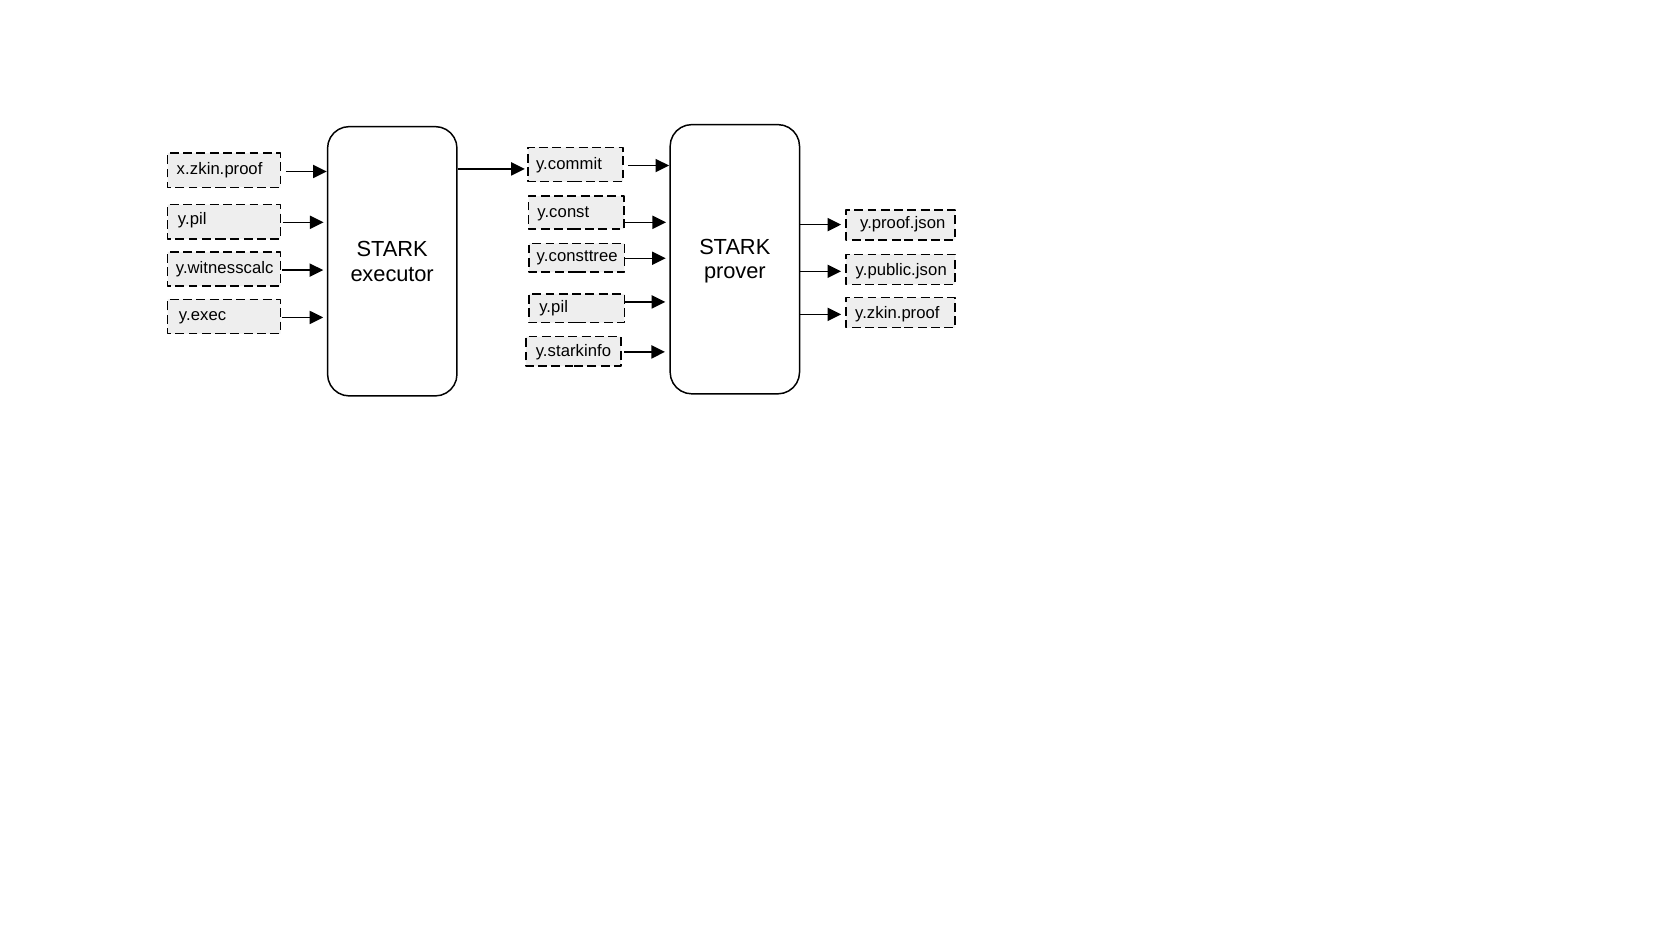

STARK
prover
STARK
executor
y.commit
x.zkin.proof
y.const
y.proof.json
y.pil
y.consttree
y.public.json
y.witnesscalc
y.pil
y.zkin.proof
y.exec
y.starkinfo